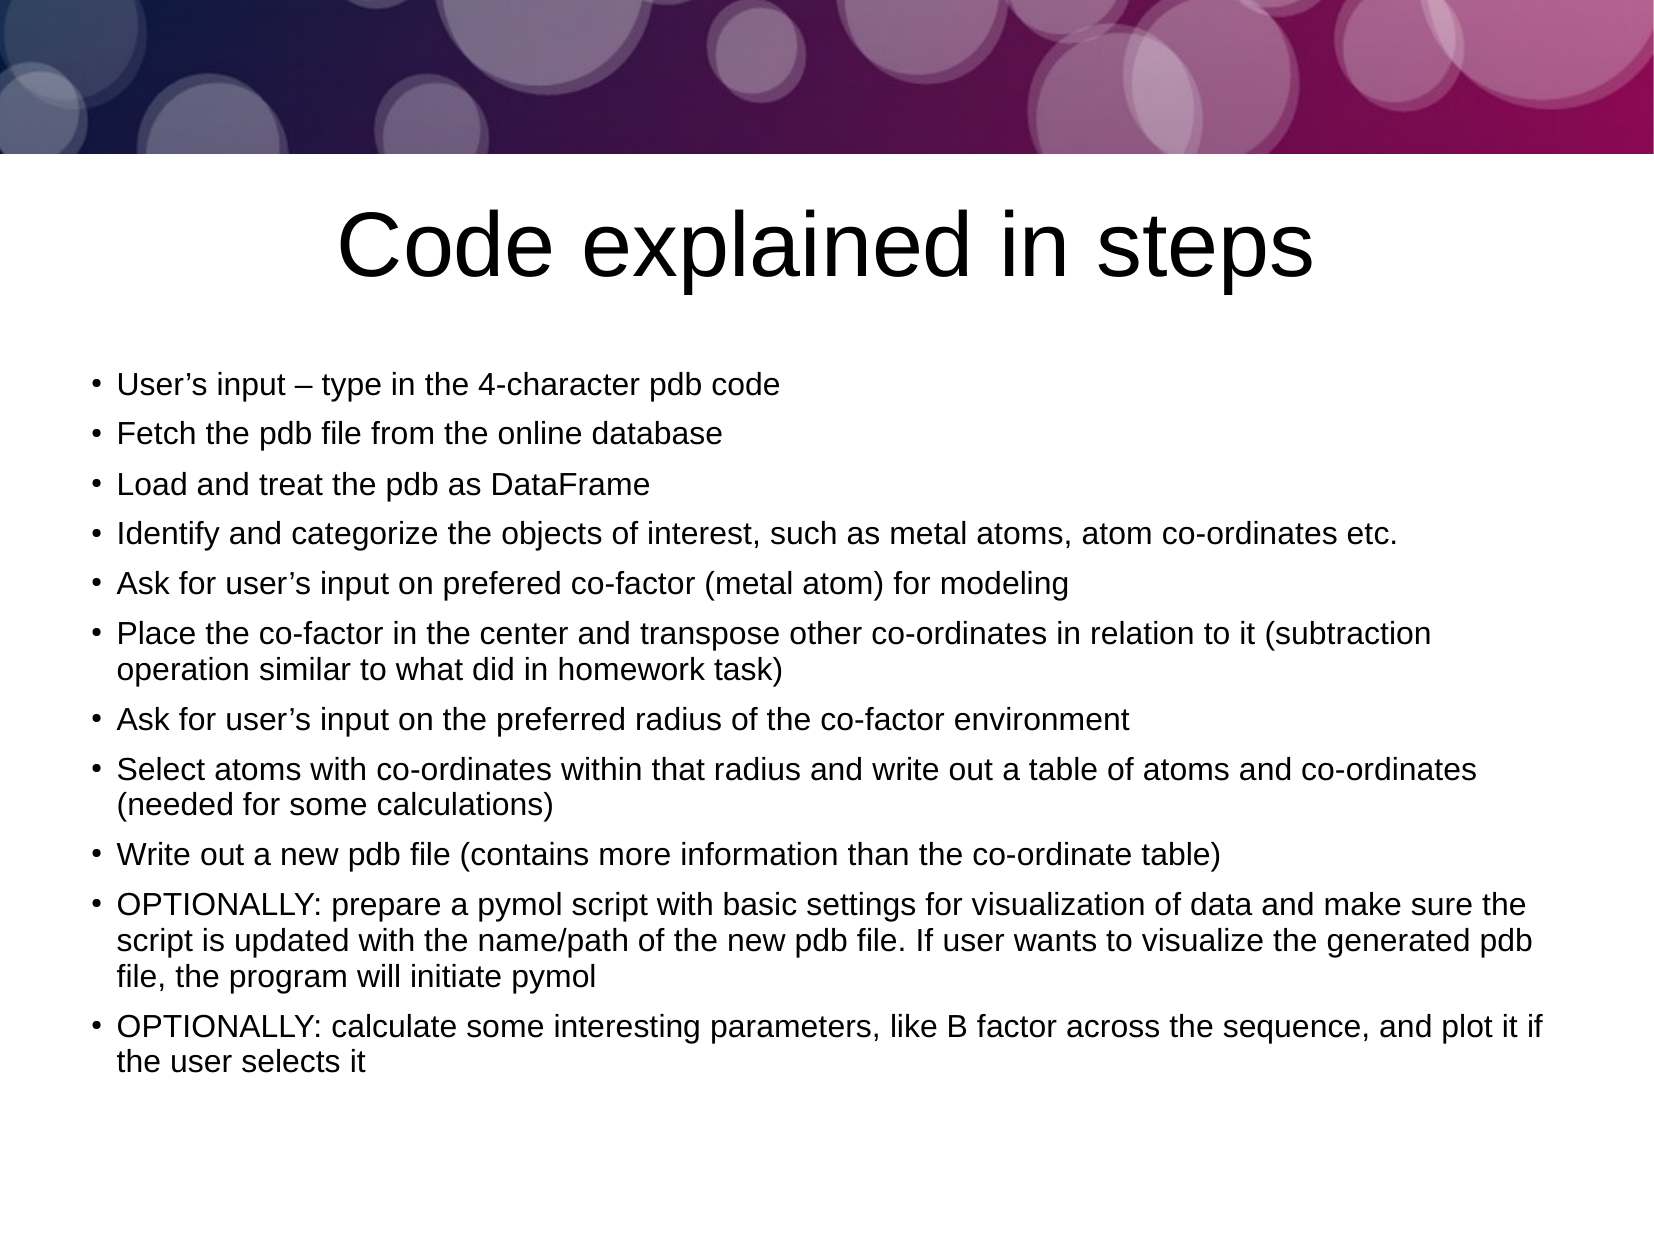

# Code explained in steps
User’s input – type in the 4-character pdb code
Fetch the pdb file from the online database
Load and treat the pdb as DataFrame
Identify and categorize the objects of interest, such as metal atoms, atom co-ordinates etc.
Ask for user’s input on prefered co-factor (metal atom) for modeling
Place the co-factor in the center and transpose other co-ordinates in relation to it (subtraction operation similar to what did in homework task)
Ask for user’s input on the preferred radius of the co-factor environment
Select atoms with co-ordinates within that radius and write out a table of atoms and co-ordinates (needed for some calculations)
Write out a new pdb file (contains more information than the co-ordinate table)
OPTIONALLY: prepare a pymol script with basic settings for visualization of data and make sure the script is updated with the name/path of the new pdb file. If user wants to visualize the generated pdb file, the program will initiate pymol
OPTIONALLY: calculate some interesting parameters, like B factor across the sequence, and plot it if the user selects it